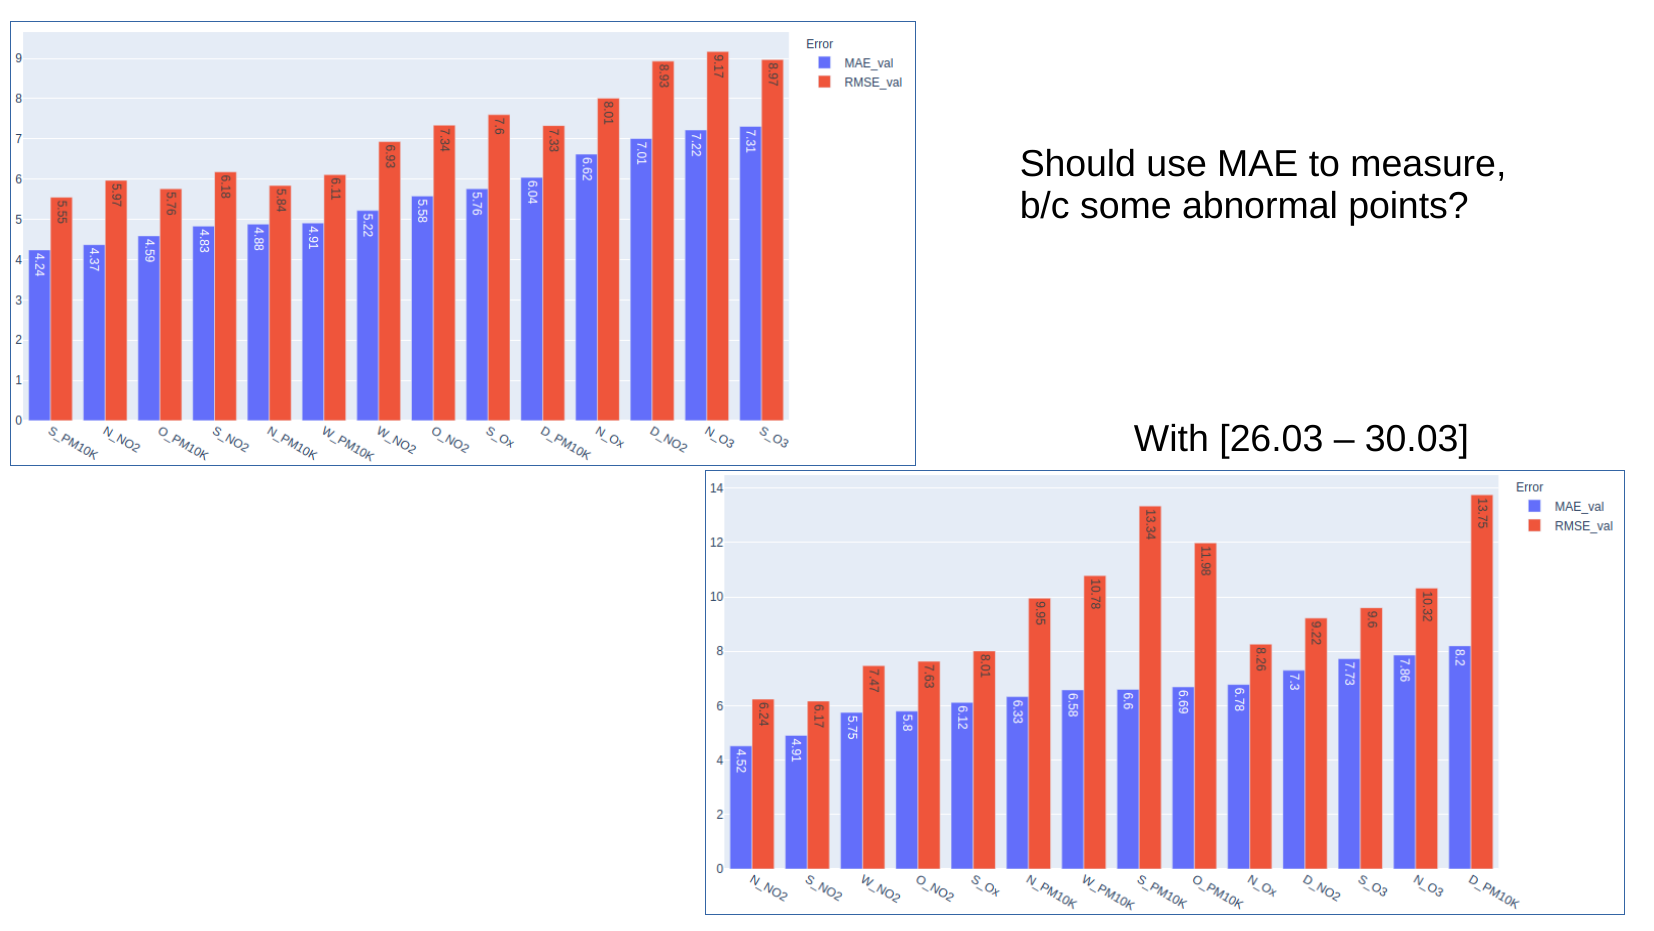

Should use MAE to measure, b/c some abnormal points?
With [26.03 – 30.03]